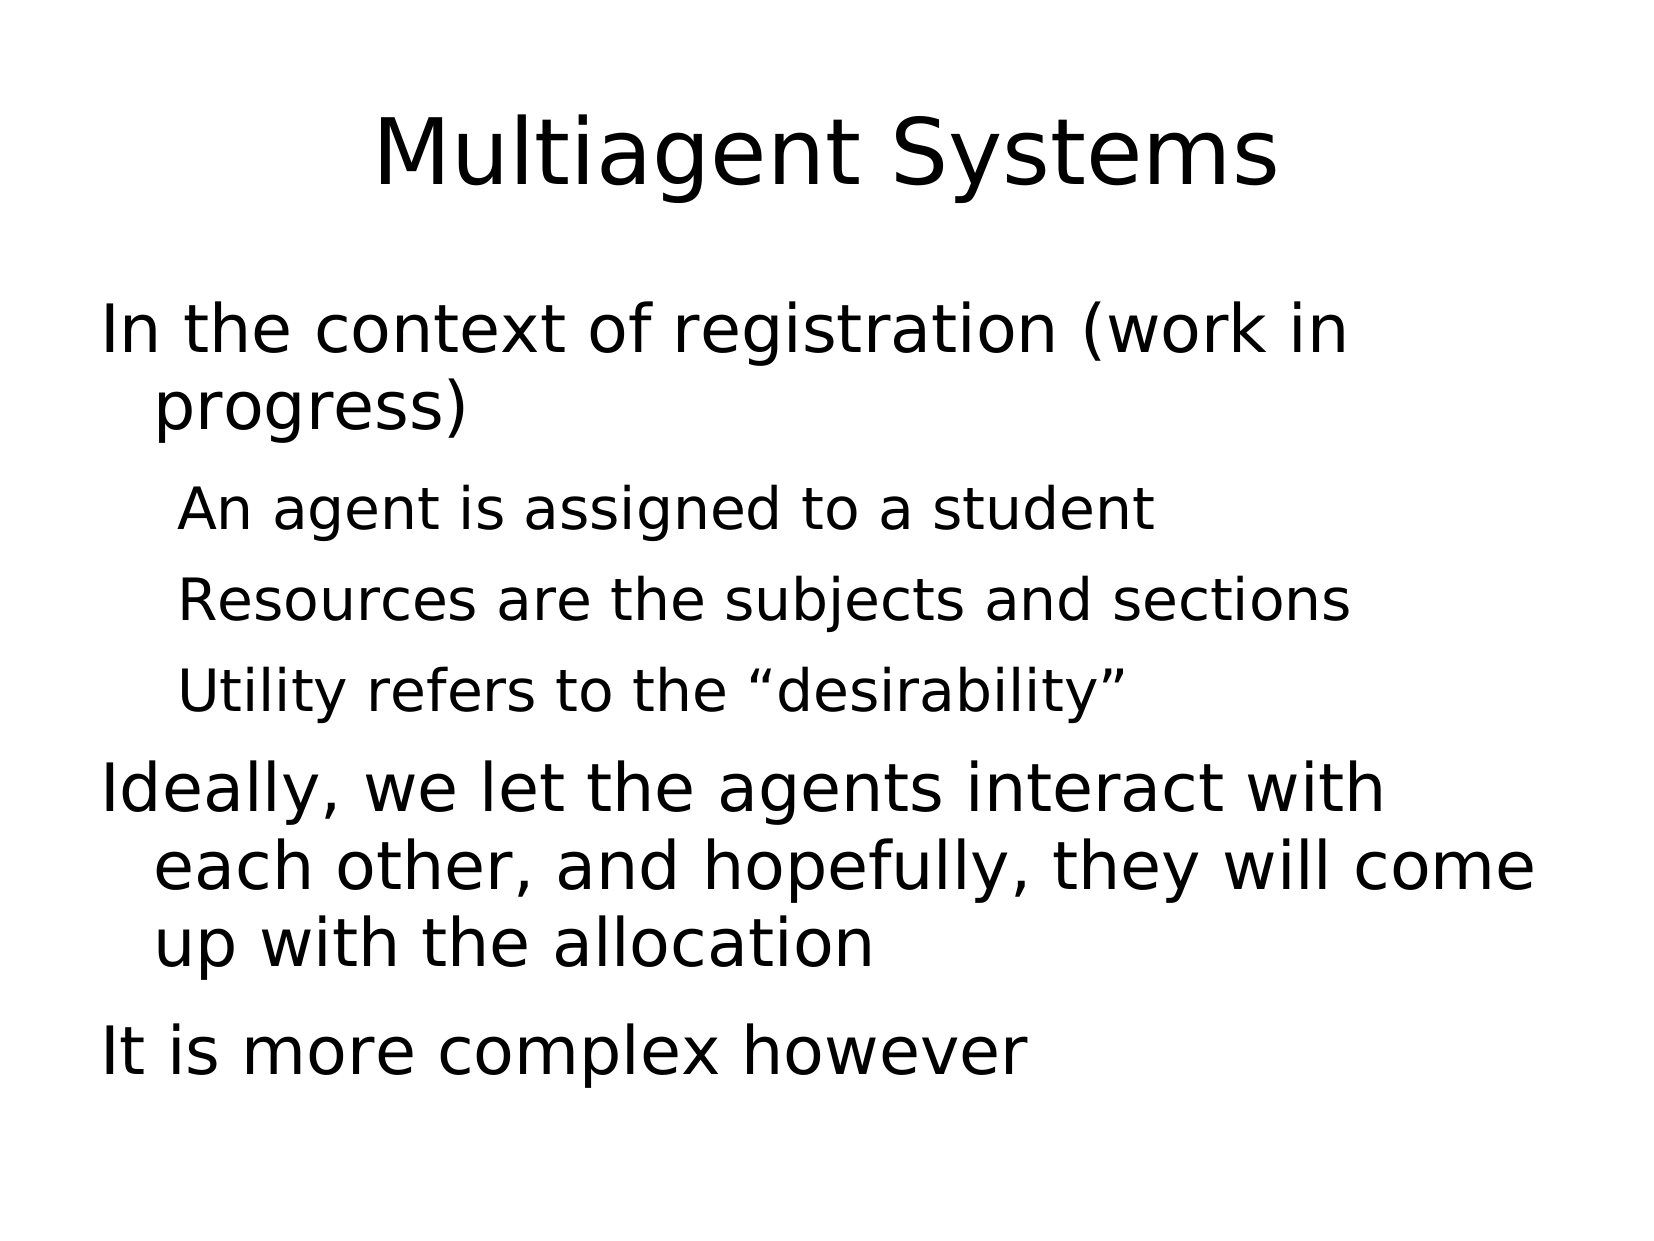

# Multiagent Systems
In the context of registration (work in progress)
An agent is assigned to a student
Resources are the subjects and sections
Utility refers to the “desirability”
Ideally, we let the agents interact with each other, and hopefully, they will come up with the allocation
It is more complex however